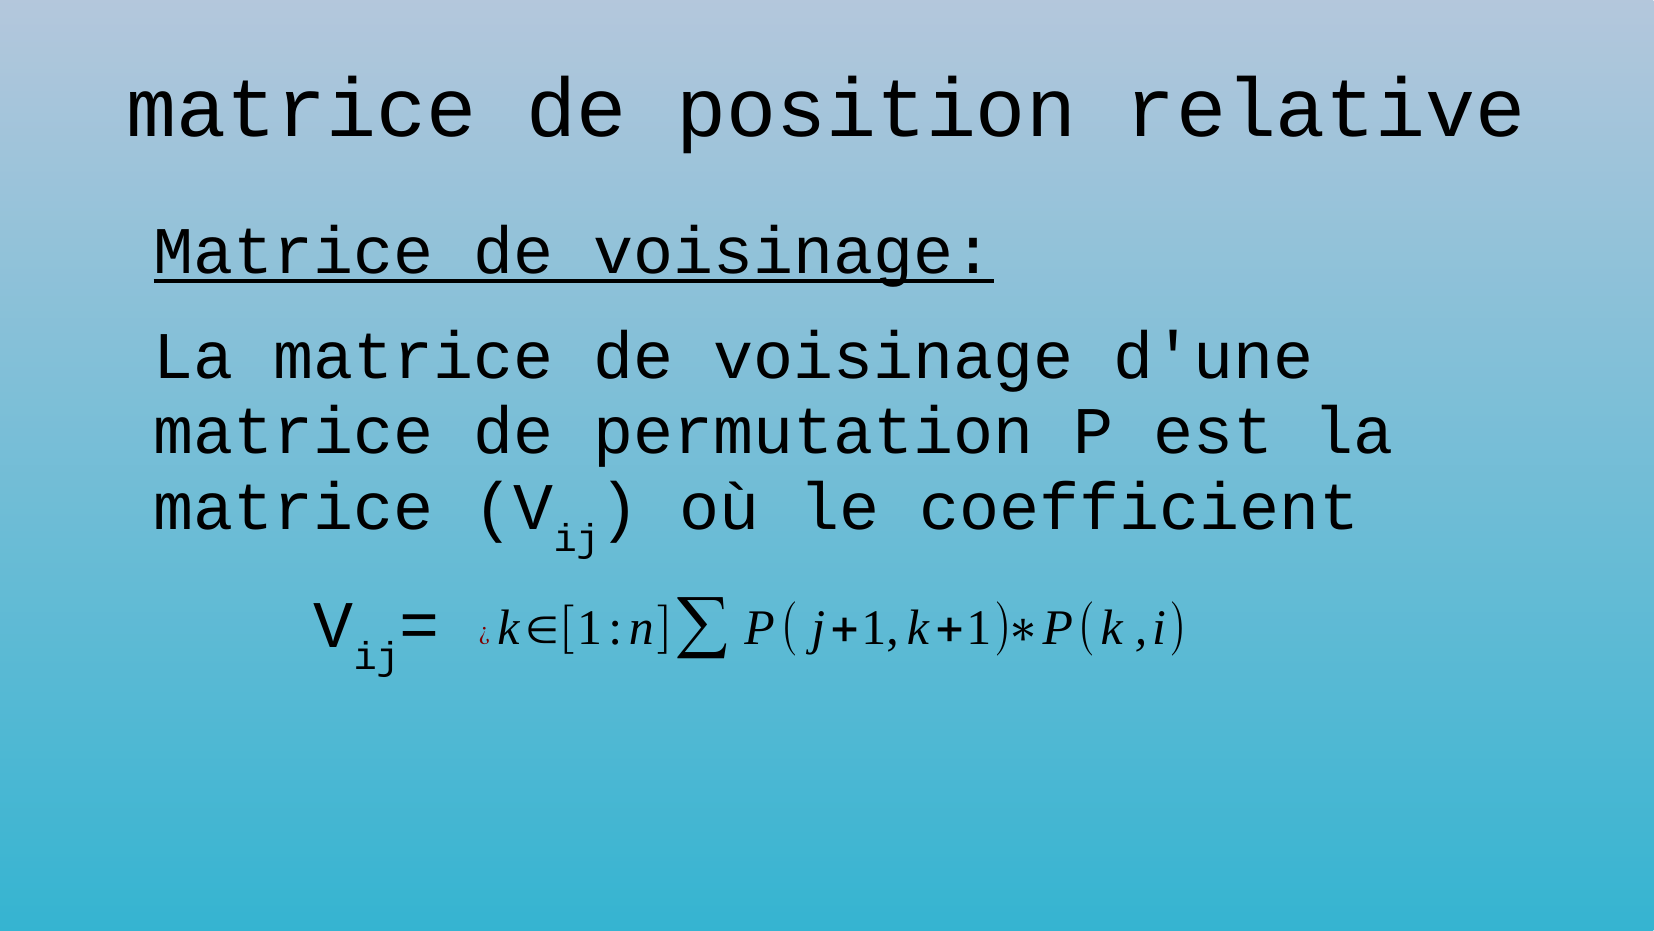

# matrice de position relative
Matrice de voisinage:
La matrice de voisinage d'une matrice de permutation P est la matrice (Vij) où le coefficient
 Vij=